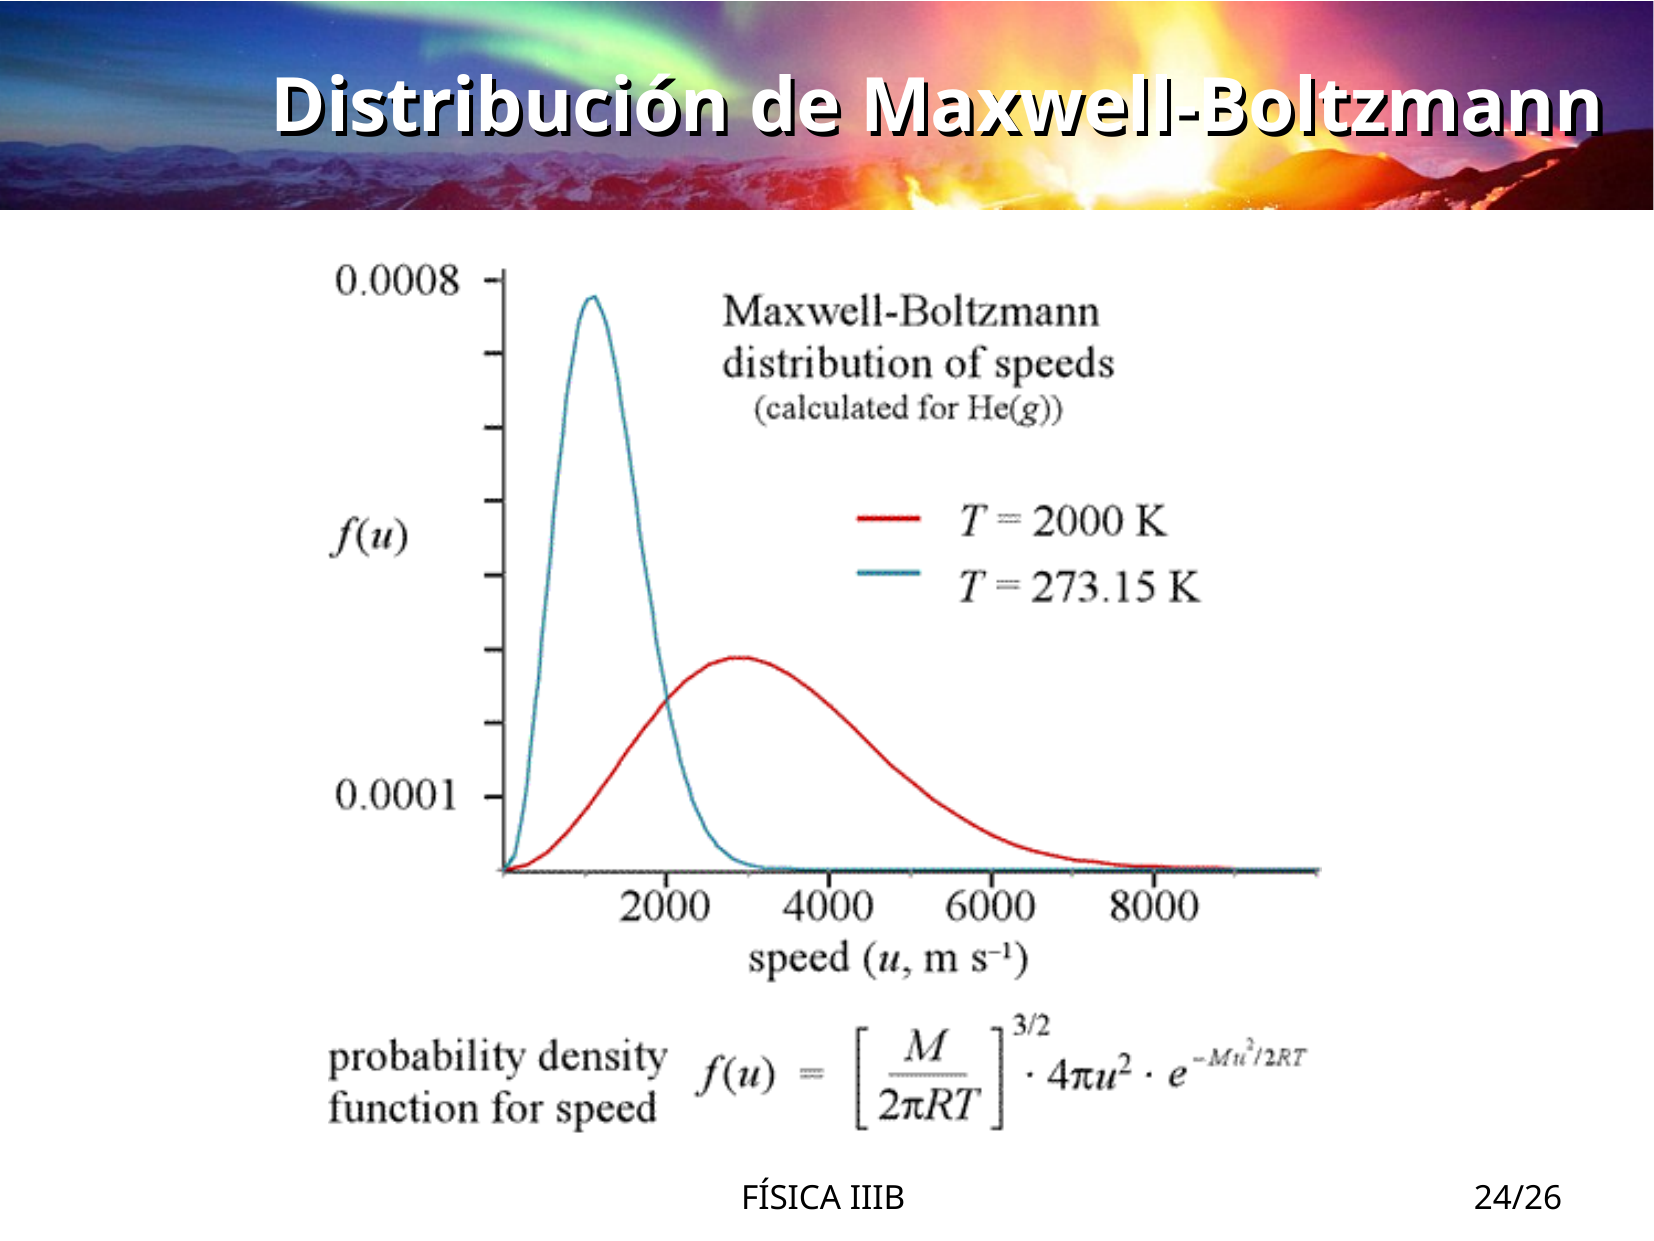

# Distribución de Maxwell-Boltzmann
FÍSICA IIIB
24